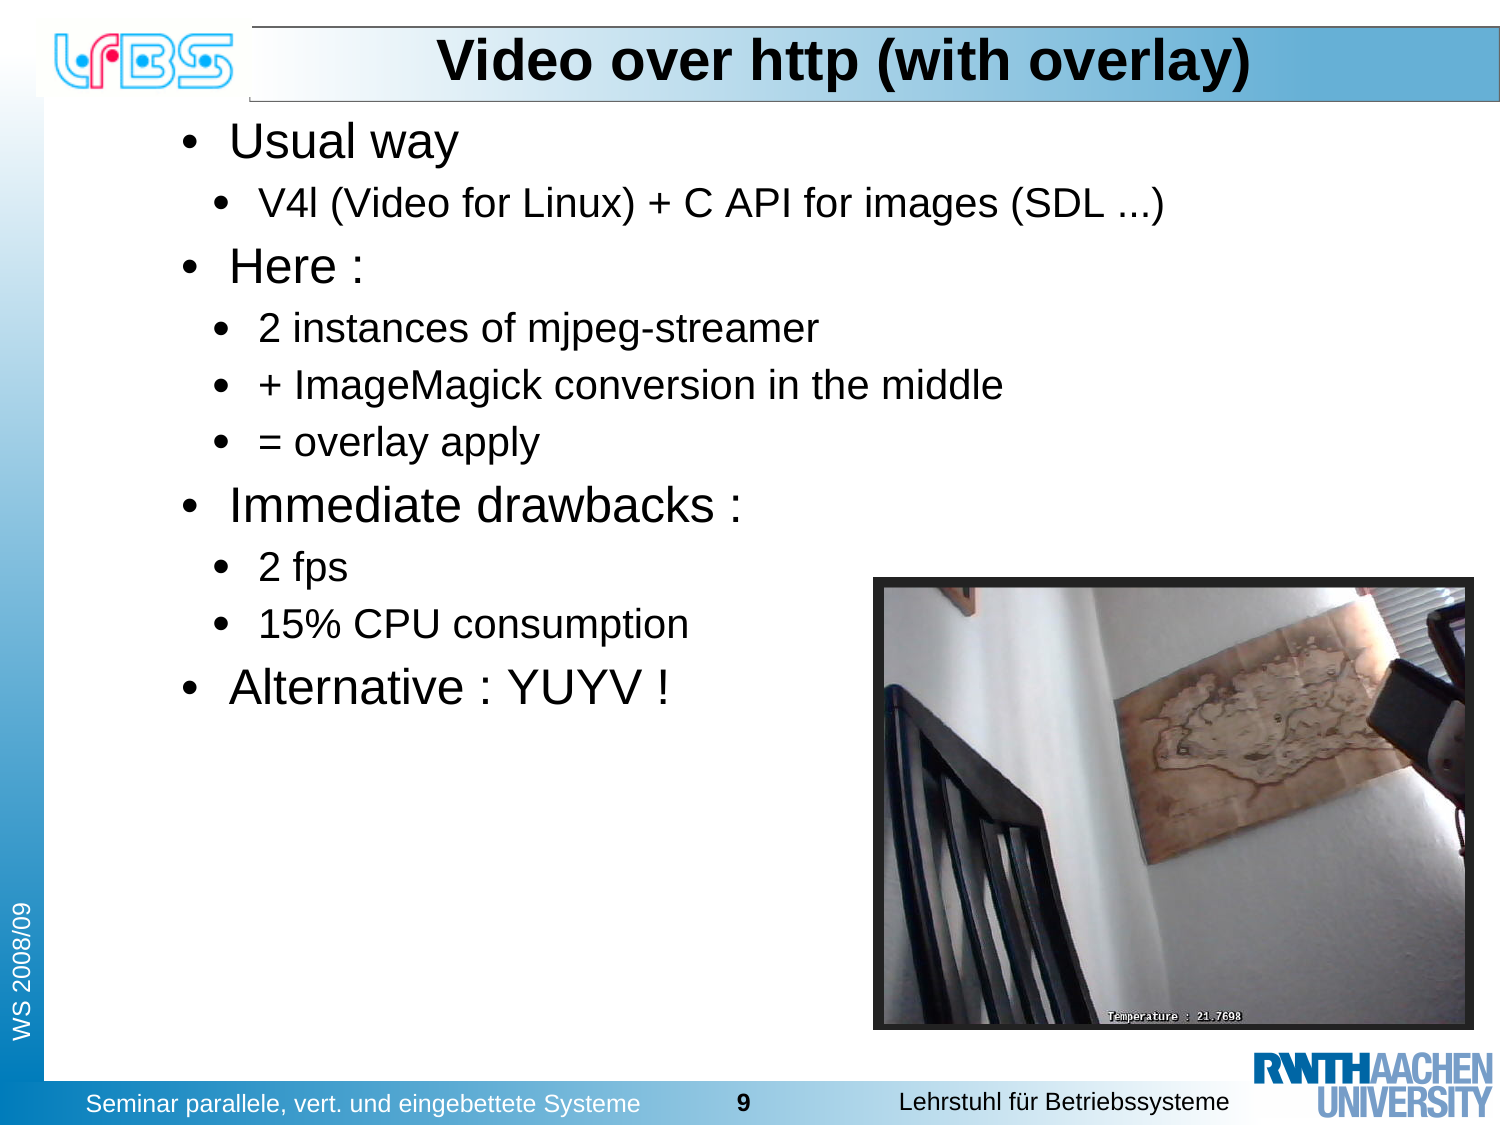

# Video over http (with overlay)
Usual way
V4l (Video for Linux) + C API for images (SDL ...)
Here :
2 instances of mjpeg-streamer
+ ImageMagick conversion in the middle
= overlay apply
Immediate drawbacks :
2 fps
15% CPU consumption
Alternative : YUYV !